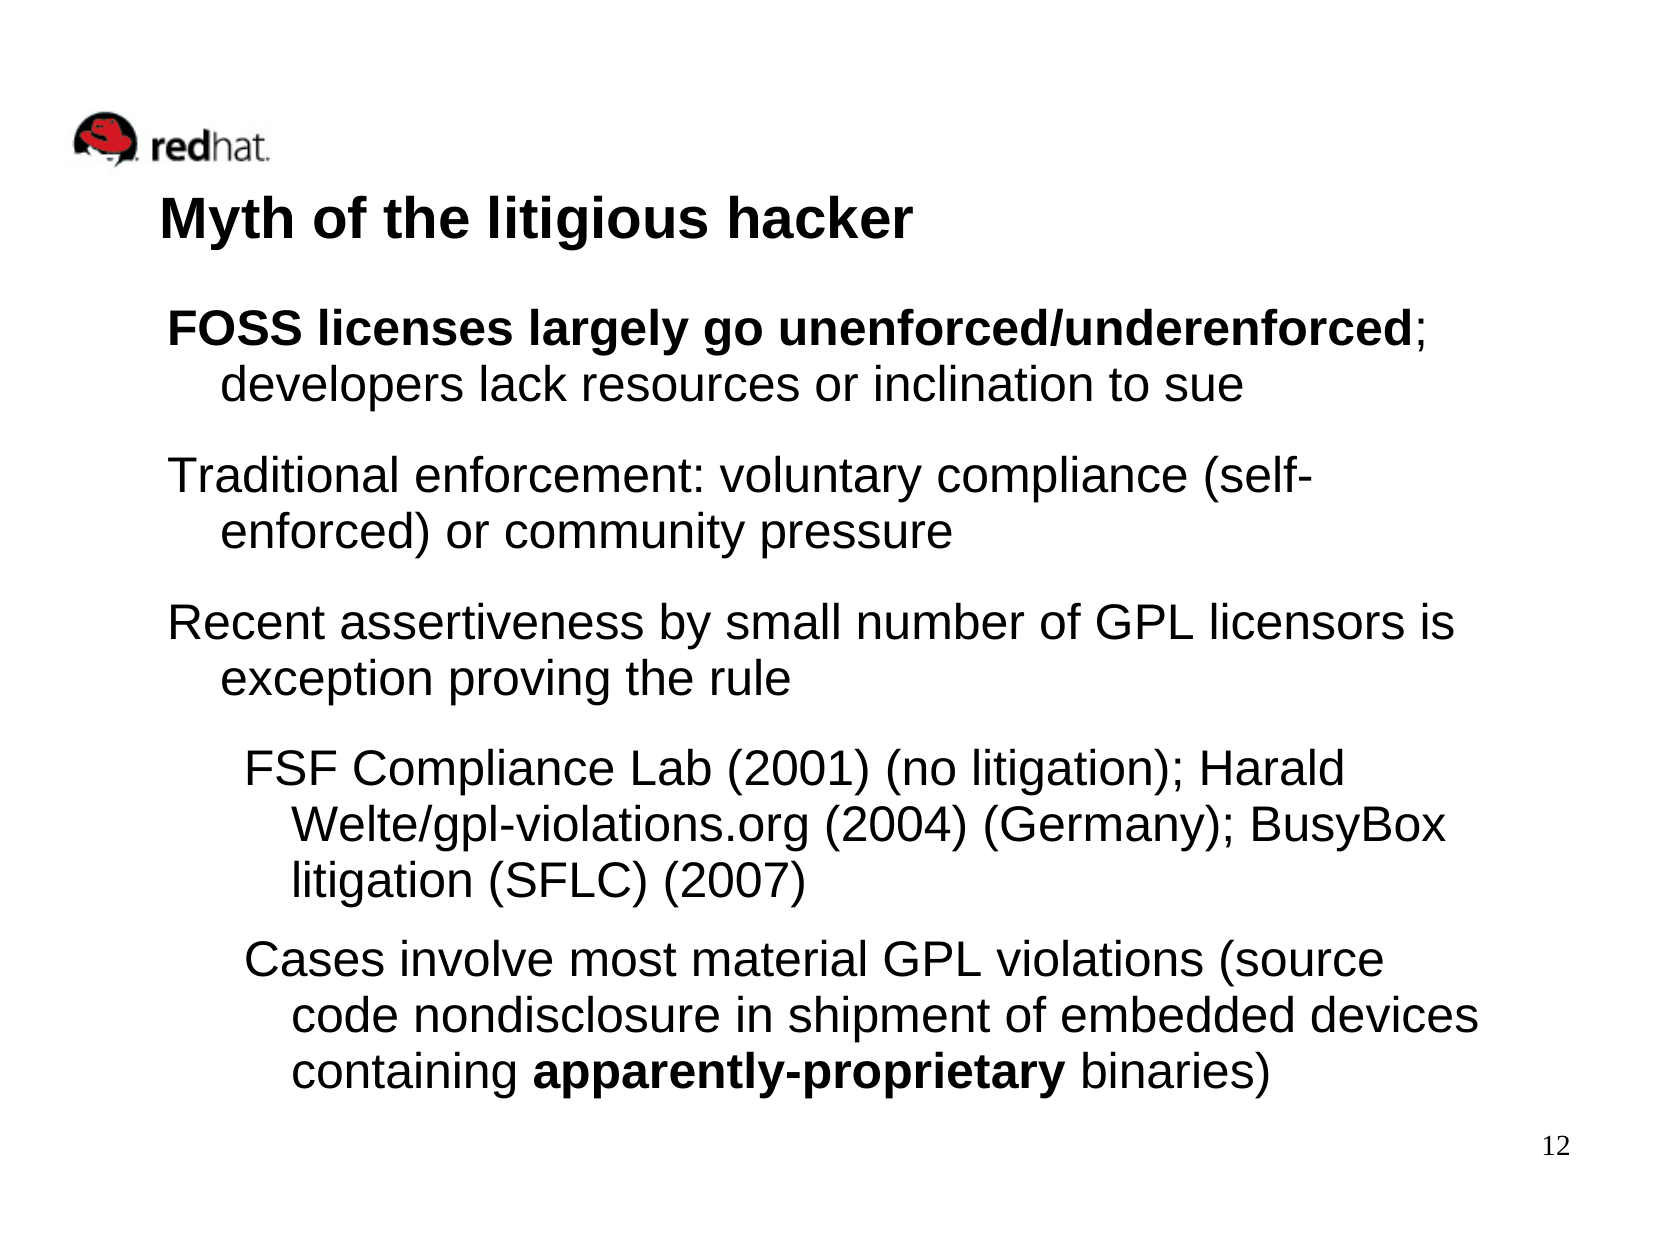

# Myth of the litigious hacker
FOSS licenses largely go unenforced/underenforced; developers lack resources or inclination to sue
Traditional enforcement: voluntary compliance (self-enforced) or community pressure
Recent assertiveness by small number of GPL licensors is exception proving the rule
FSF Compliance Lab (2001) (no litigation); Harald Welte/gpl-violations.org (2004) (Germany); BusyBox litigation (SFLC) (2007)
Cases involve most material GPL violations (source code nondisclosure in shipment of embedded devices containing apparently-proprietary binaries)
12